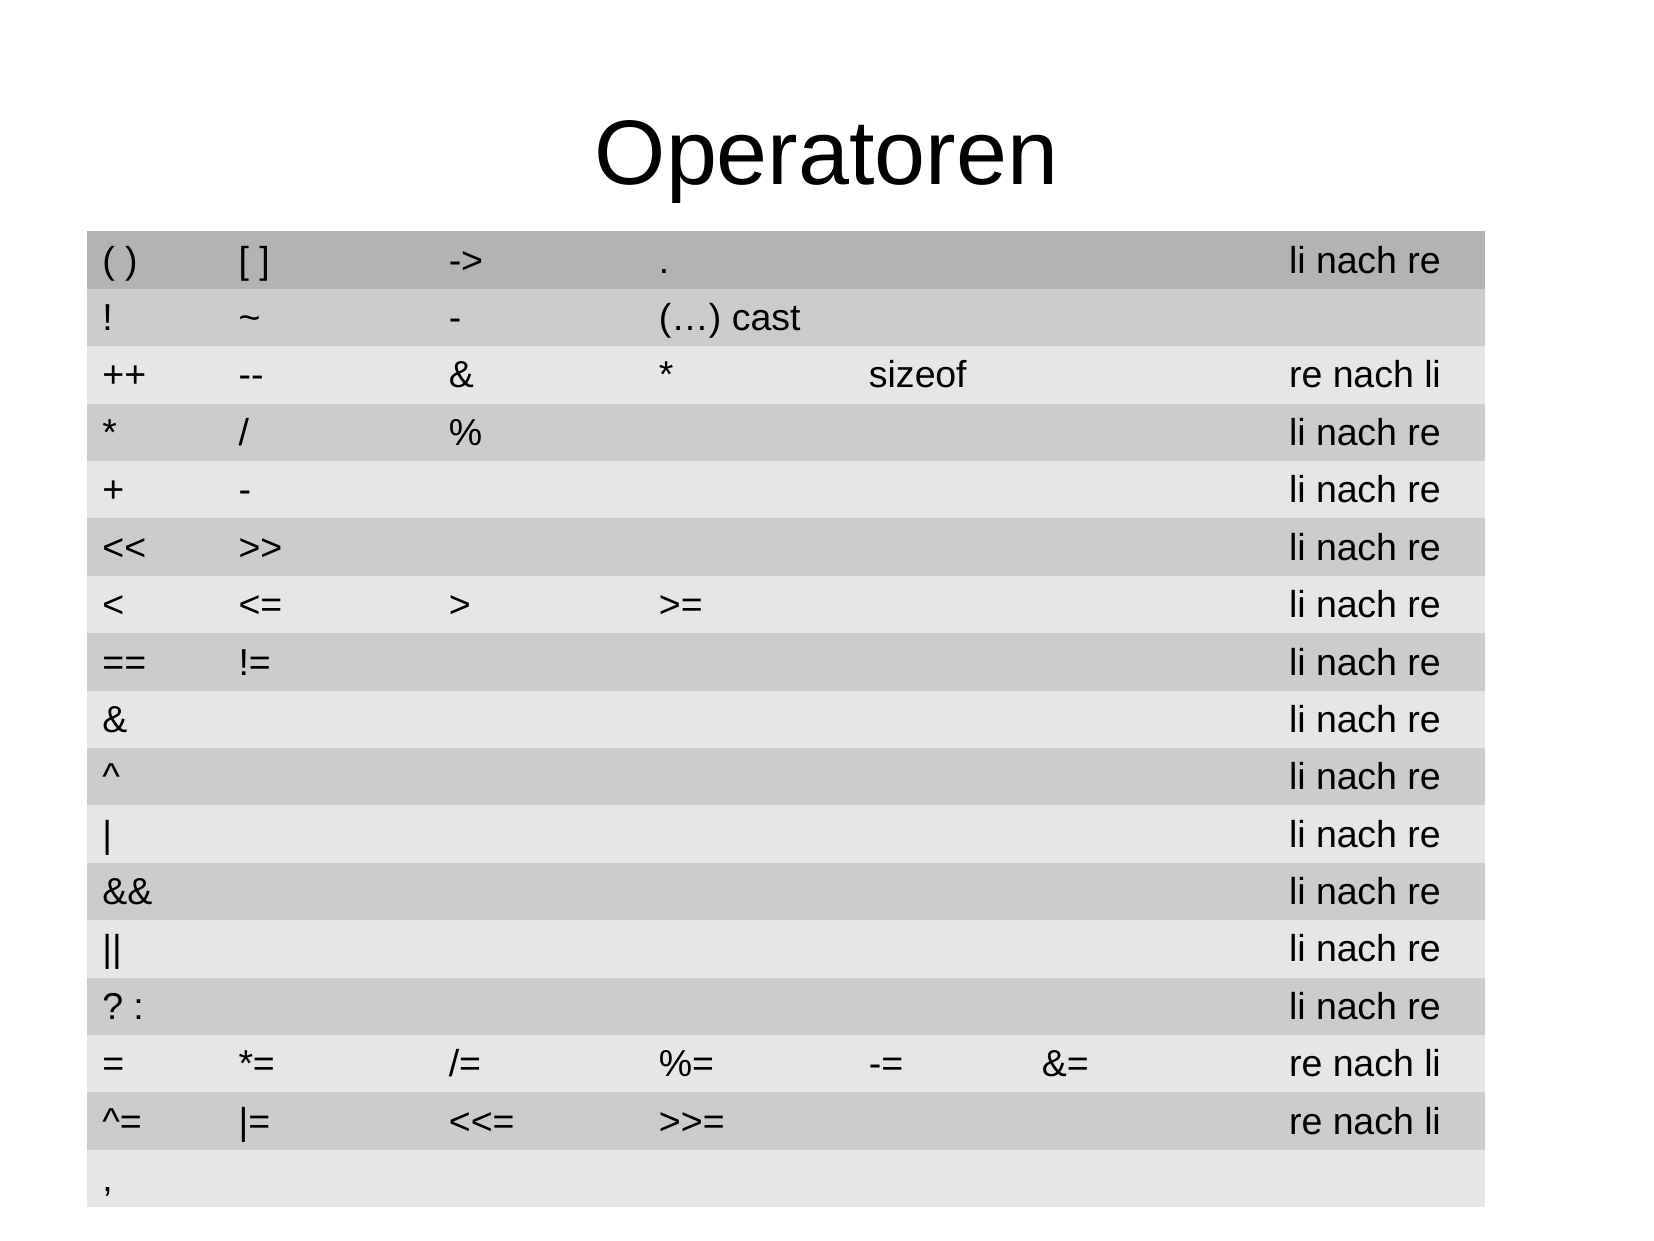

# Operatoren
| ( ) | [ ] | -> | . | | | li nach re |
| --- | --- | --- | --- | --- | --- | --- |
| ! | ~ | - | (…) cast | | | |
| ++ | -- | & | \* | sizeof | | re nach li |
| \* | / | % | | | | li nach re |
| + | - | | | | | li nach re |
| << | >> | | | | | li nach re |
| < | <= | > | >= | | | li nach re |
| == | != | | | | | li nach re |
| & | | | | | | li nach re |
| ^ | | | | | | li nach re |
| | | | | | | | li nach re |
| && | | | | | | li nach re |
| || | | | | | | li nach re |
| ? : | | | | | | li nach re |
| = | \*= | /= | %= | -= | &= | re nach li |
| ^= | |= | <<= | >>= | | | re nach li |
| , | | | | | | |